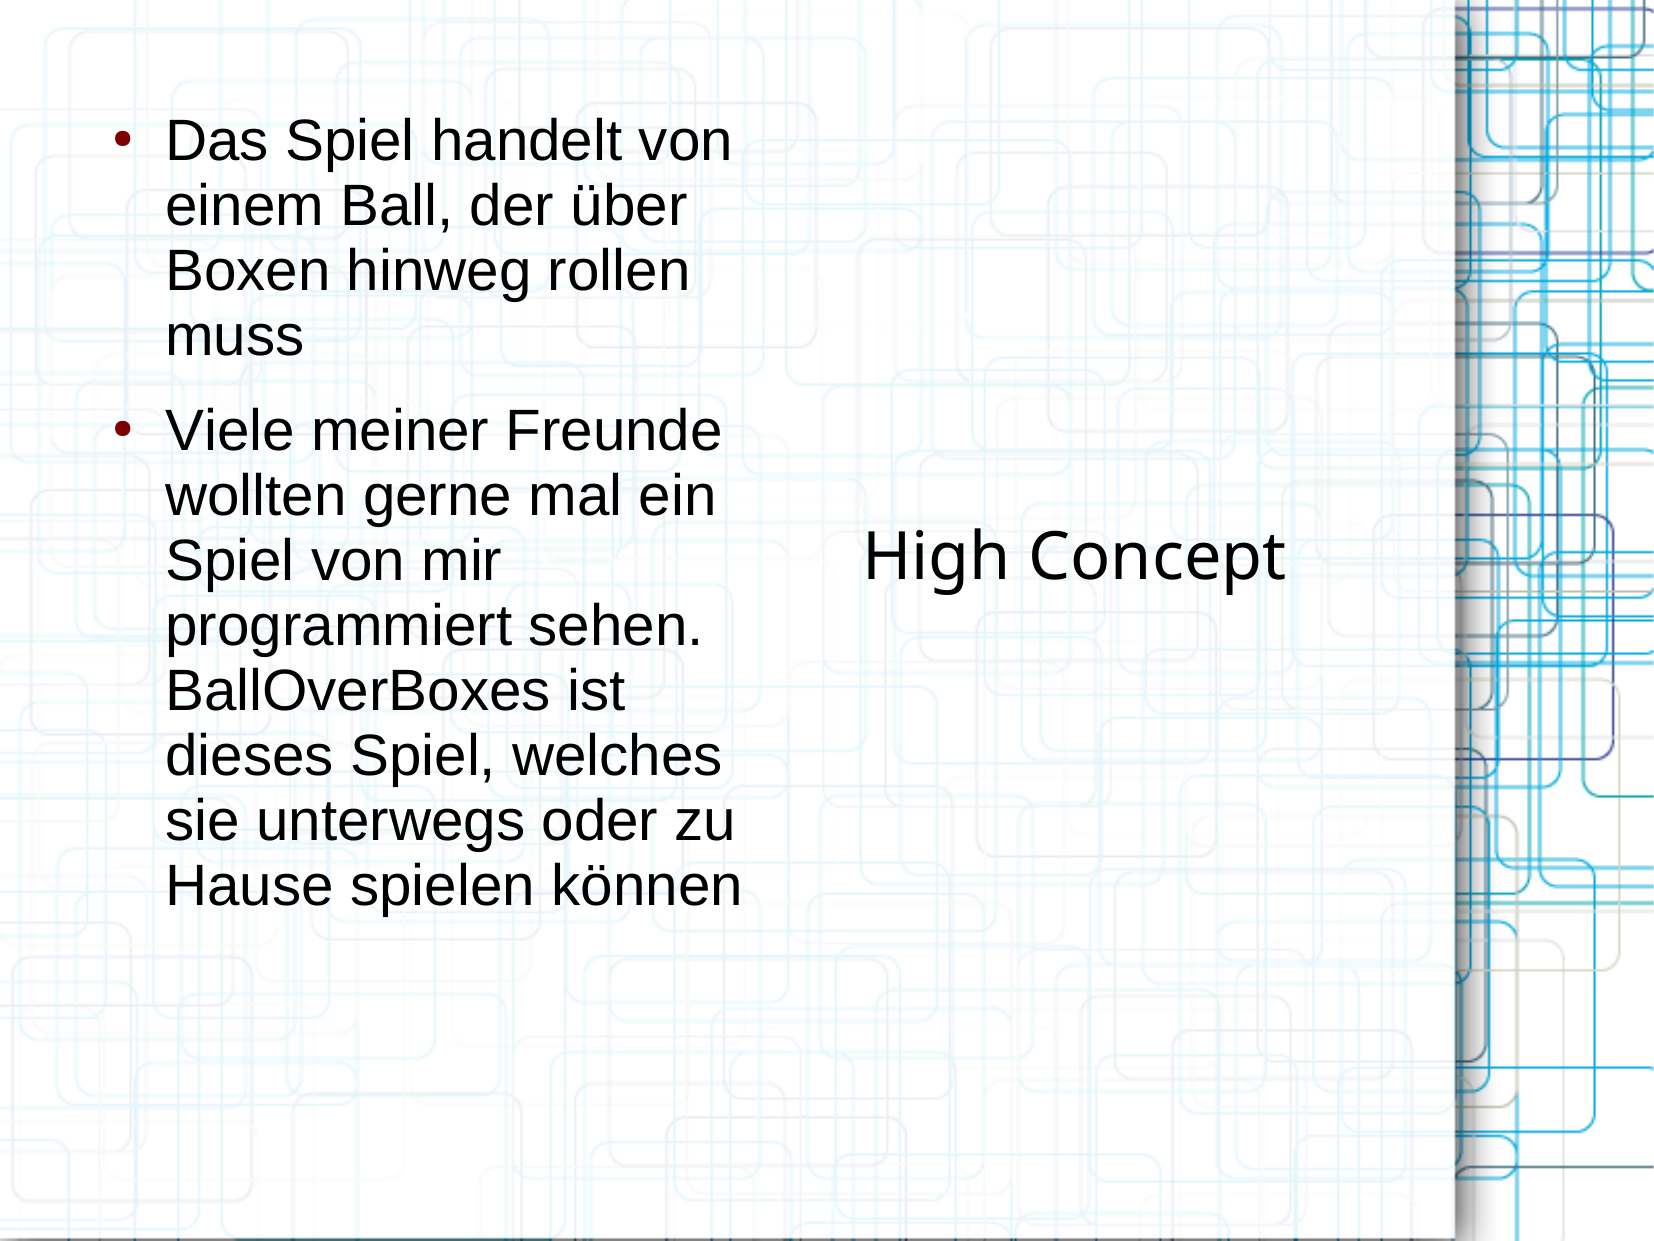

# Das Spiel handelt von einem Ball, der über Boxen hinweg rollen muss
Viele meiner Freunde wollten gerne mal ein Spiel von mir programmiert sehen. BallOverBoxes ist dieses Spiel, welches sie unterwegs oder zu Hause spielen können
High Concept